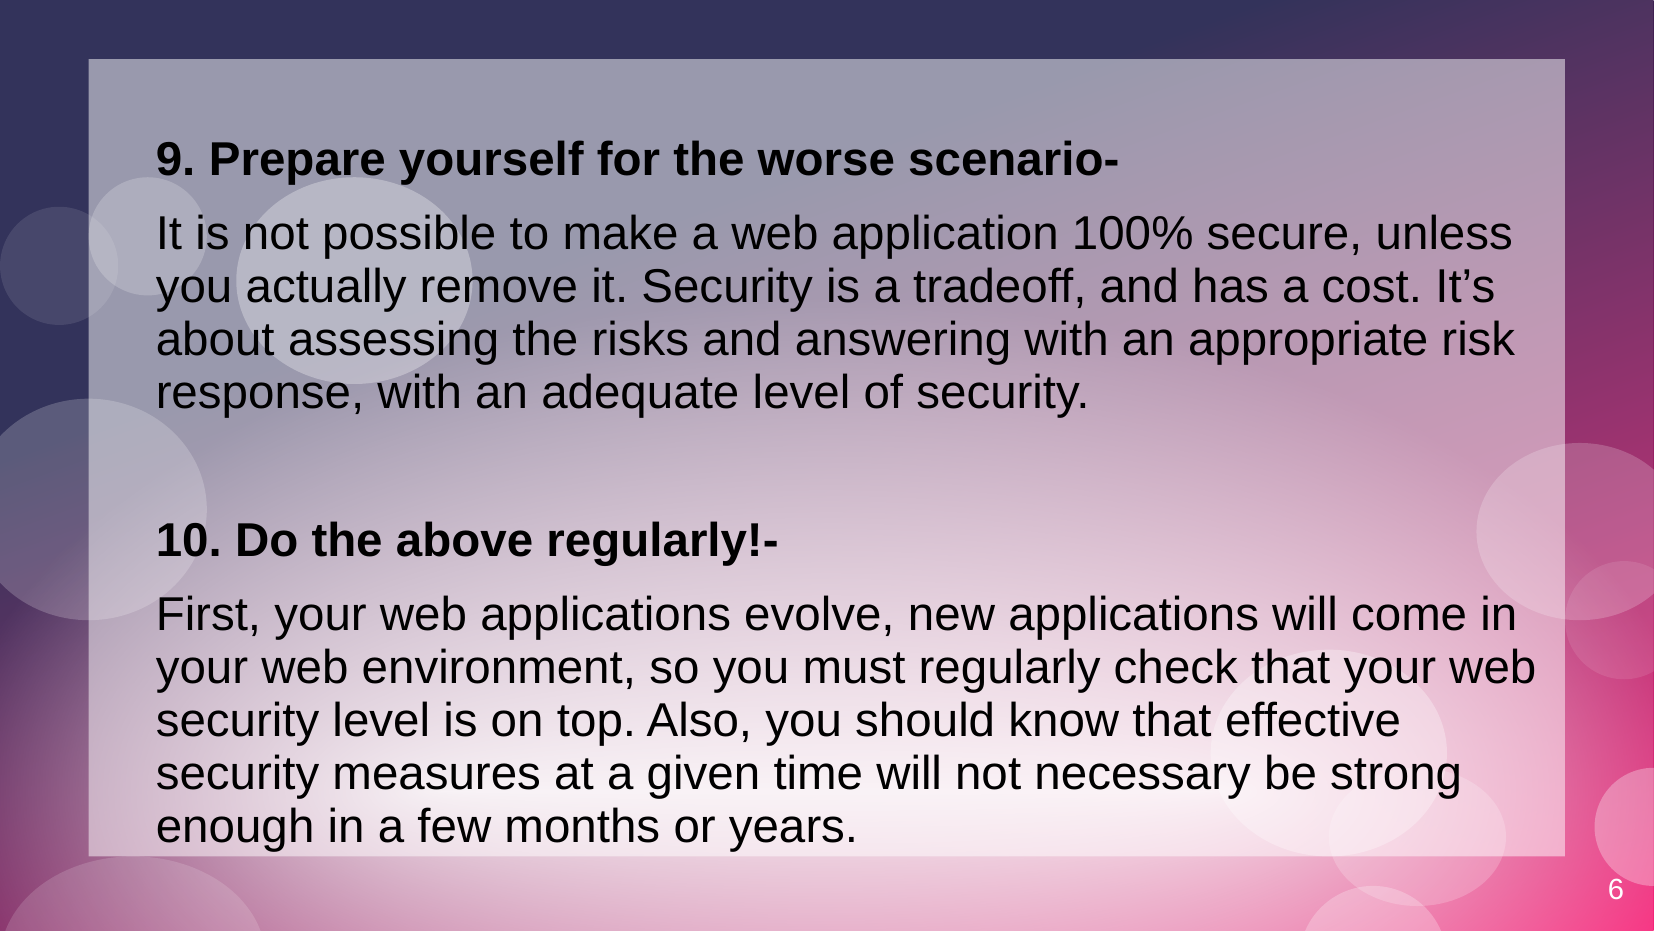

# 9. Prepare yourself for the worse scenario-
It is not possible to make a web application 100% secure, unless you actually remove it. Security is a tradeoff, and has a cost. It’s about assessing the risks and answering with an appropriate risk response, with an adequate level of security.
10. Do the above regularly!-
First, your web applications evolve, new applications will come in your web environment, so you must regularly check that your web security level is on top. Also, you should know that effective security measures at a given time will not necessary be strong enough in a few months or years.